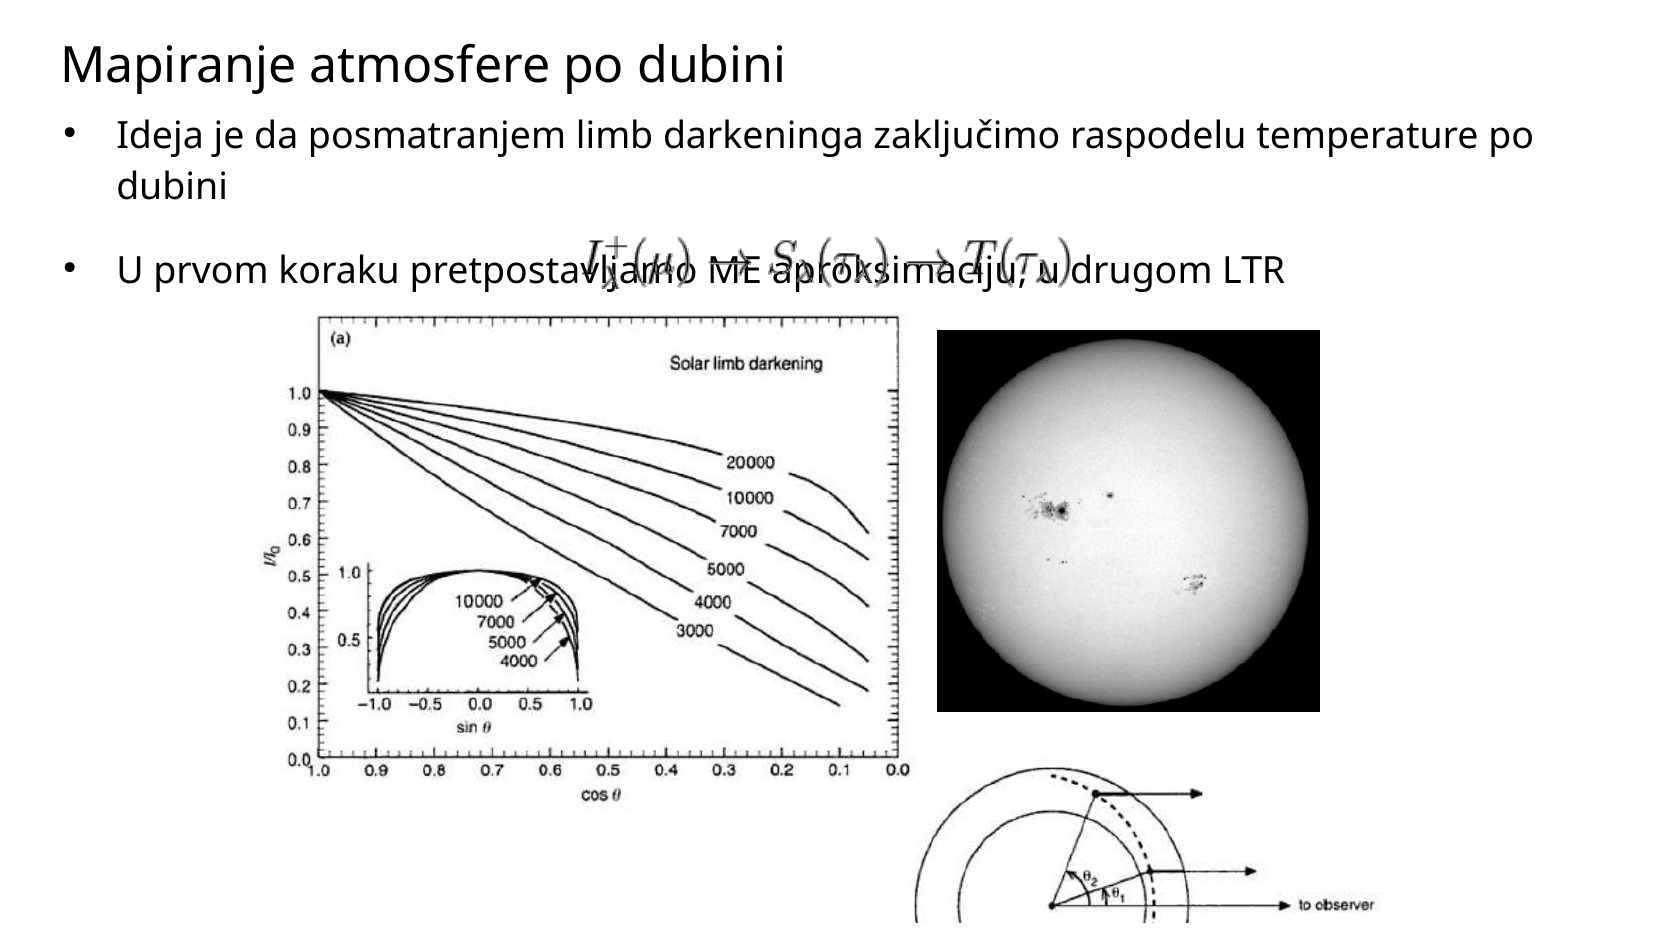

# Mapiranje atmosfere po dubini
Ideja je da posmatranjem limb darkeninga zaključimo raspodelu temperature po dubini
U prvom koraku pretpostavljamo ME aproksimaciju, u drugom LTR